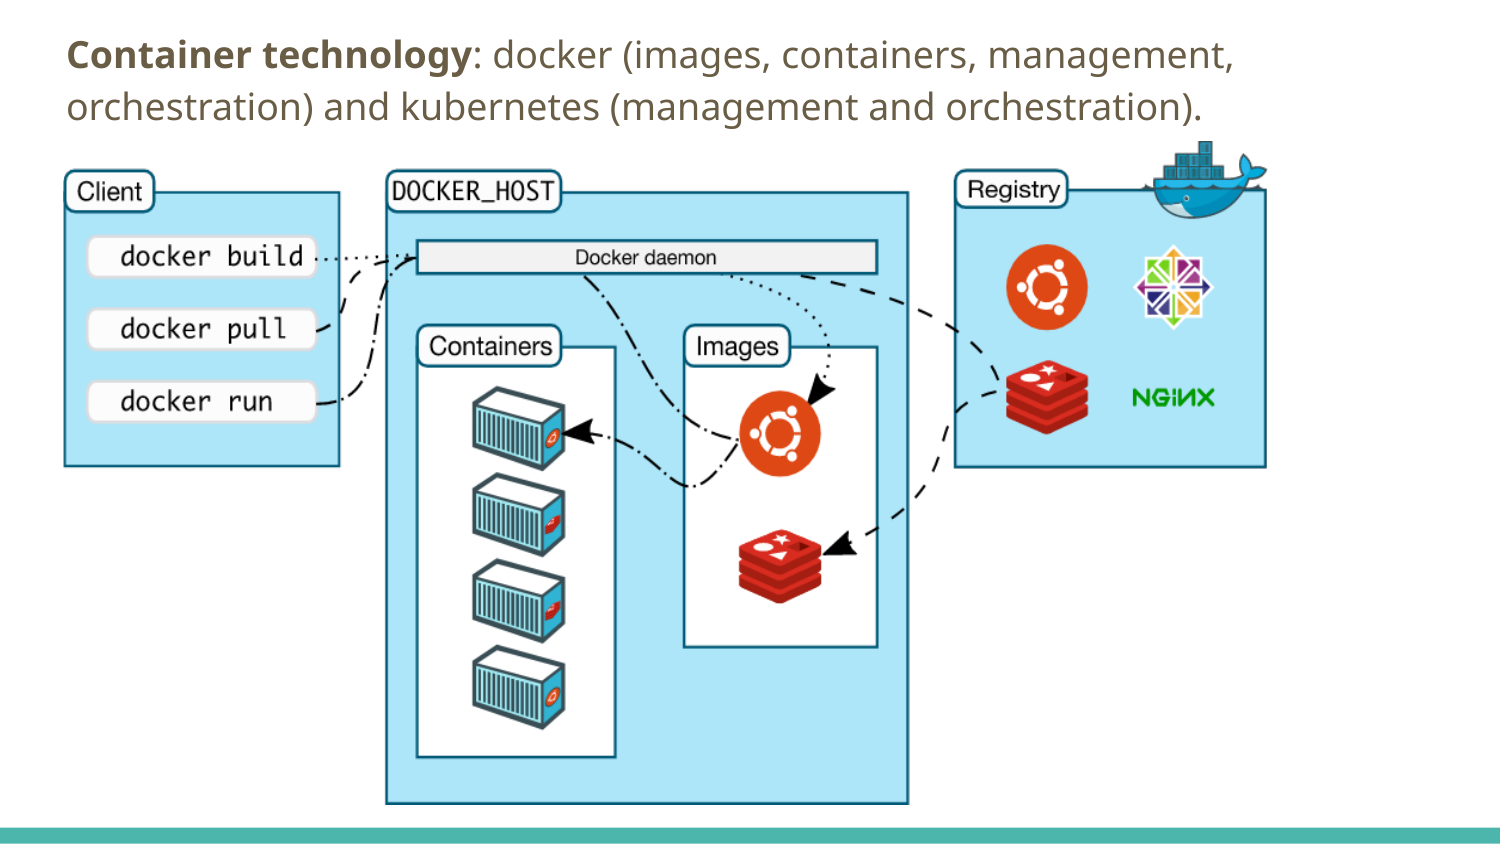

# Container technology: docker (images, containers, management, orchestration) and kubernetes (management and orchestration).